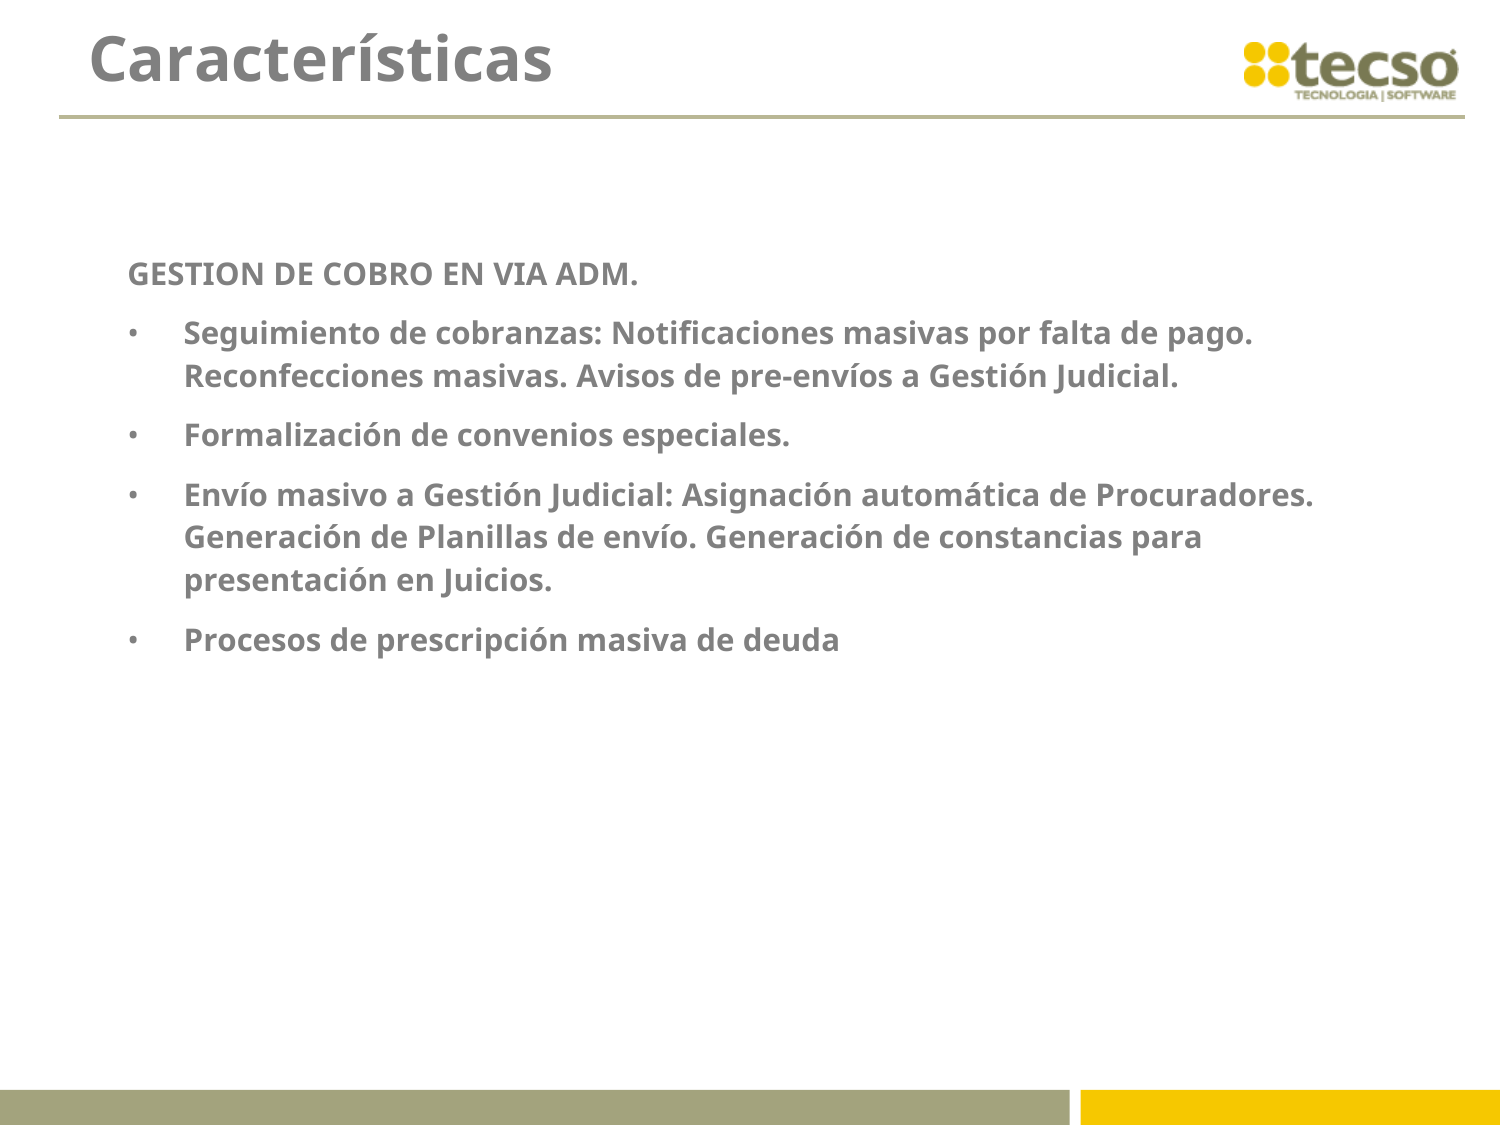

# Características
GESTION DE COBRO EN VIA ADM.
Seguimiento de cobranzas: Notificaciones masivas por falta de pago. Reconfecciones masivas. Avisos de pre-envíos a Gestión Judicial.
Formalización de convenios especiales.
Envío masivo a Gestión Judicial: Asignación automática de Procuradores. Generación de Planillas de envío. Generación de constancias para presentación en Juicios.
Procesos de prescripción masiva de deuda